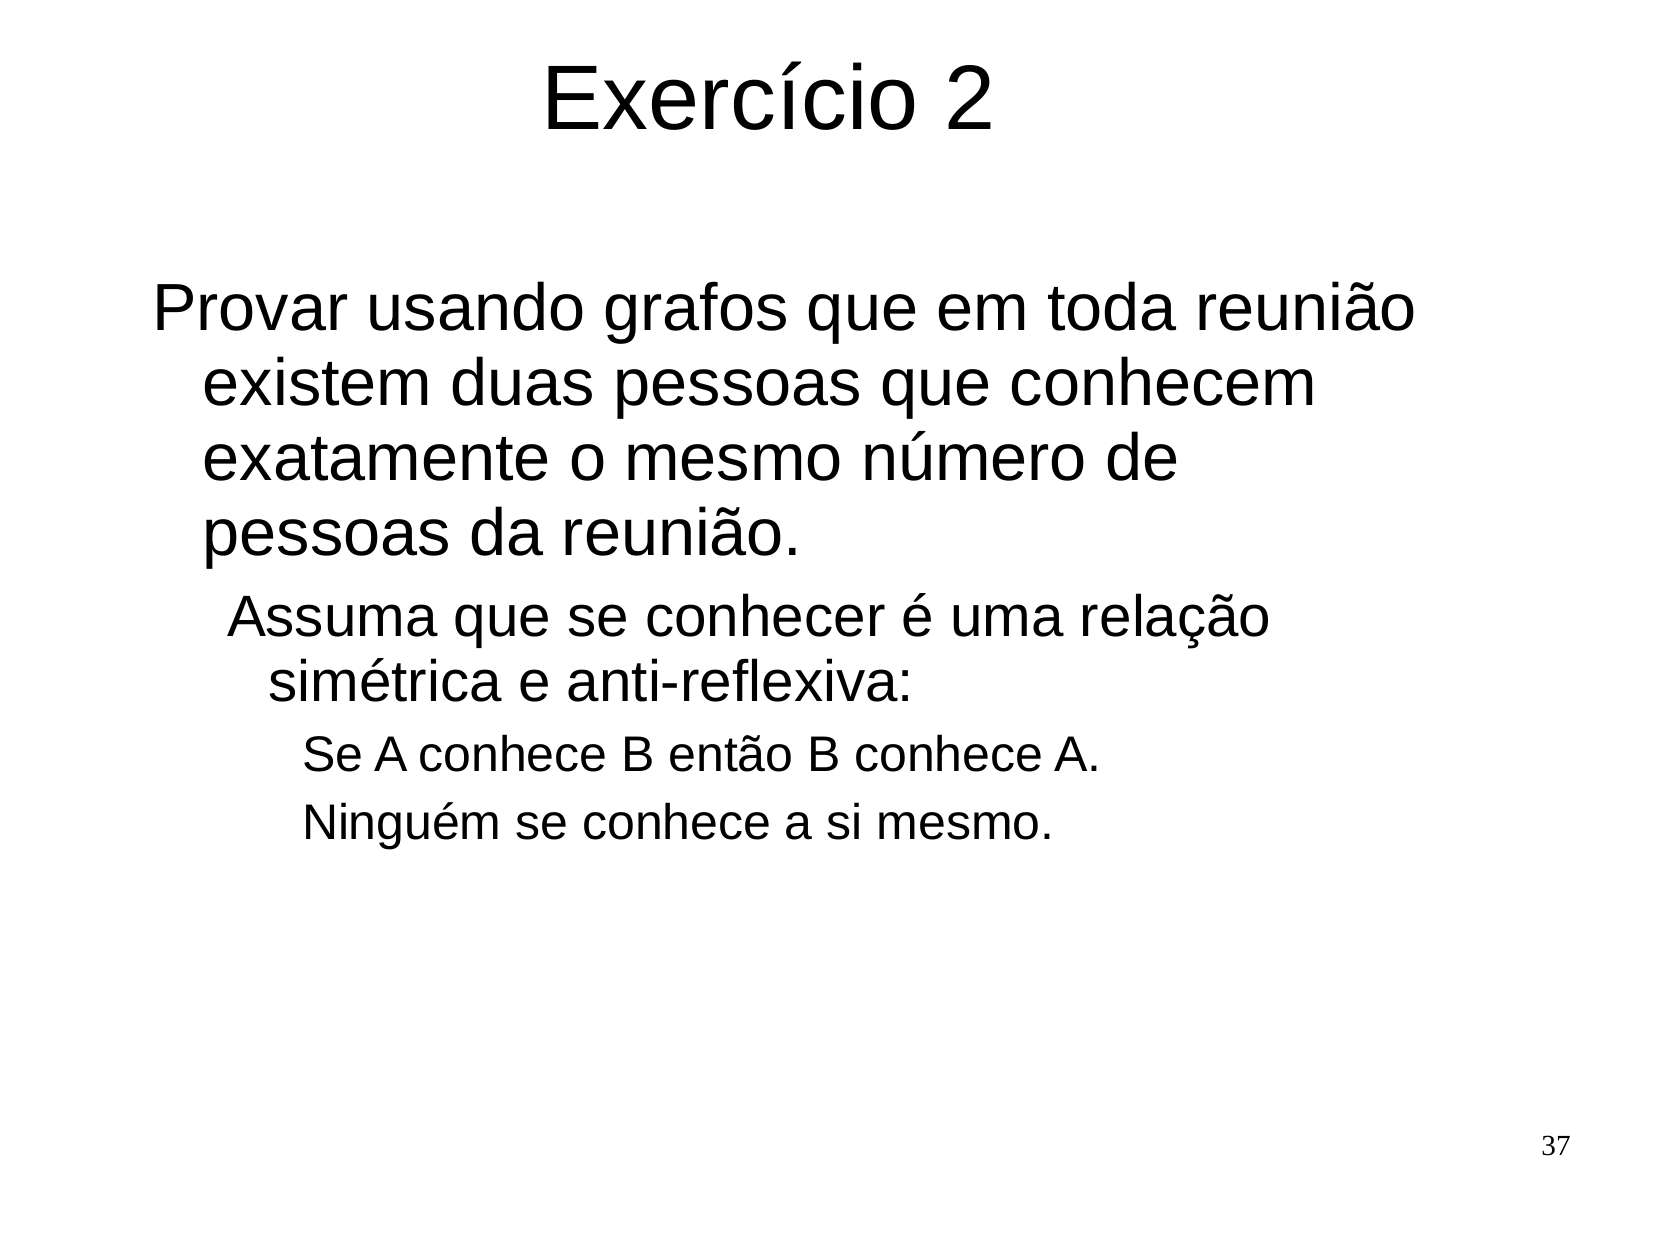

# Exercício 2
Provar usando grafos que em toda reunião existem duas pessoas que conhecem exatamente o mesmo número de pessoas da reunião.
Assuma que se conhecer é uma relação simétrica e anti-reflexiva:
Se A conhece B então B conhece A.
Ninguém se conhece a si mesmo.
37